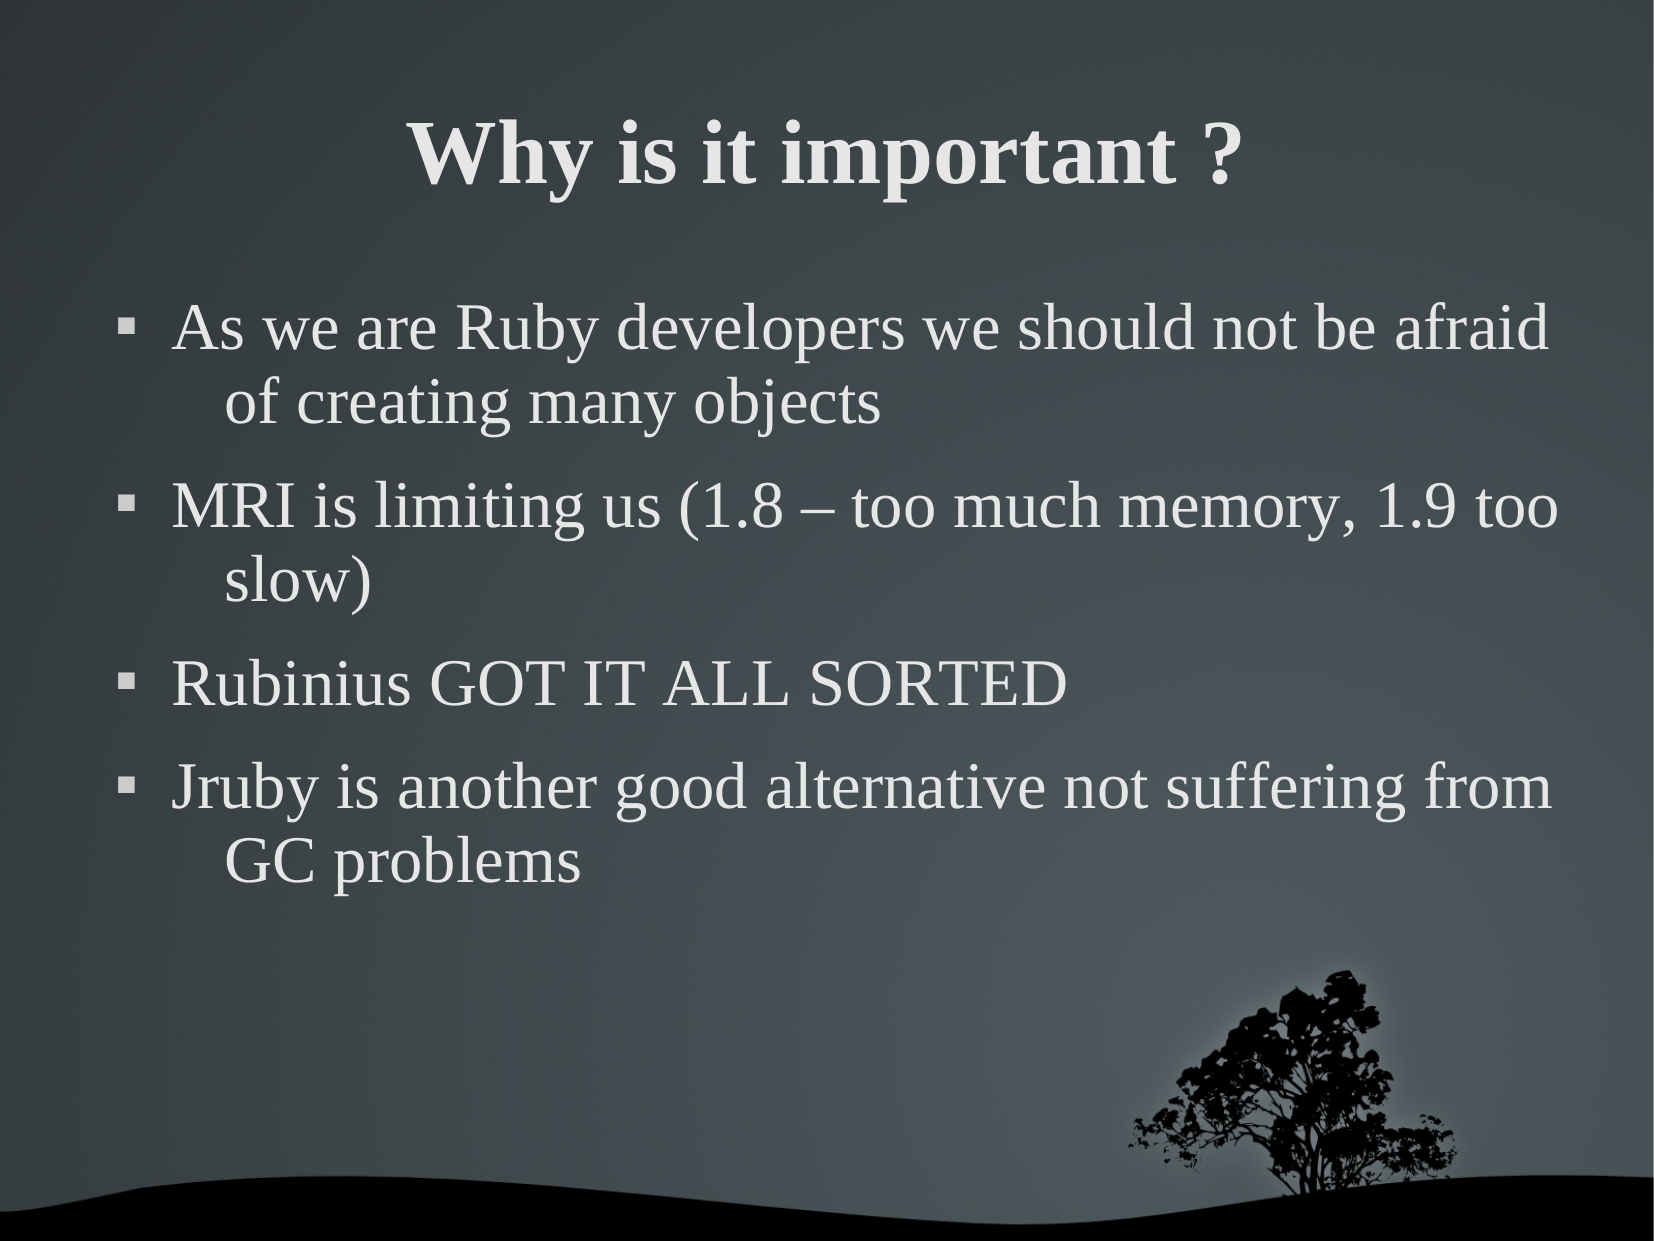

# Why is it important ?
As we are Ruby developers we should not be afraid of creating many objects
MRI is limiting us (1.8 – too much memory, 1.9 too slow)
Rubinius GOT IT ALL SORTED
Jruby is another good alternative not suffering from GC problems